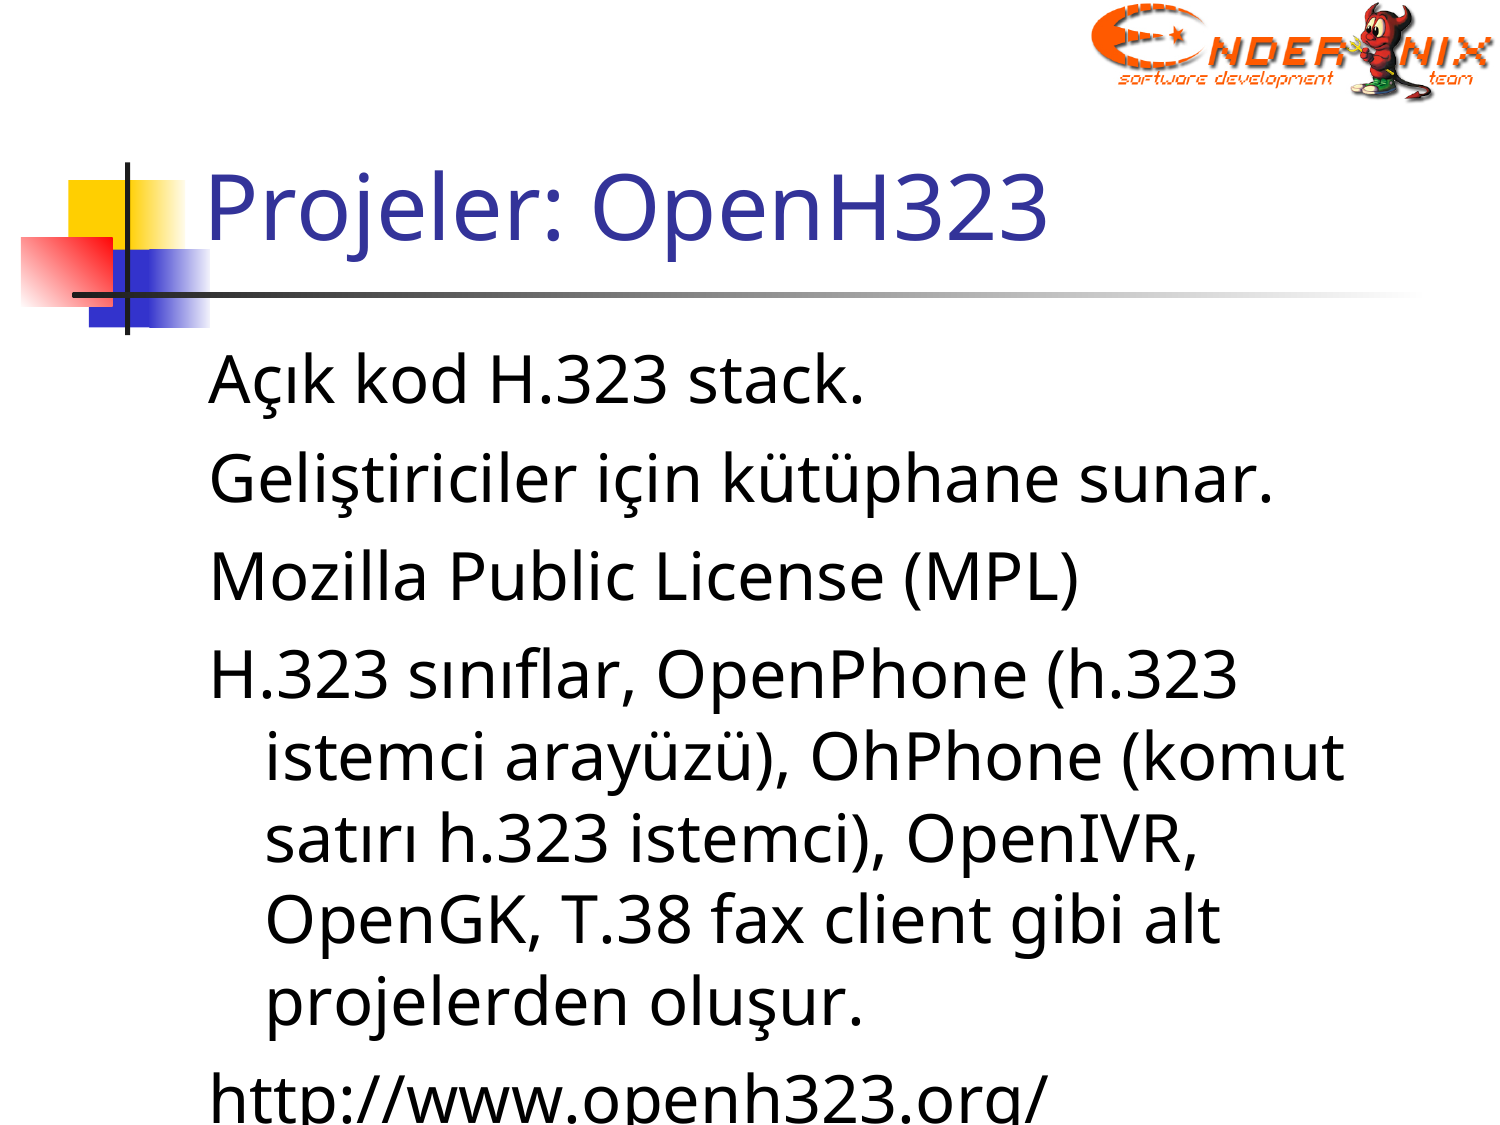

# Projeler: OpenH323
Açık kod H.323 stack.
Geliştiriciler için kütüphane sunar.
Mozilla Public License (MPL)
H.323 sınıflar, OpenPhone (h.323 istemci arayüzü), OhPhone (komut satırı h.323 istemci), OpenIVR, OpenGK, T.38 fax client gibi alt projelerden oluşur.
http://www.openh323.org/